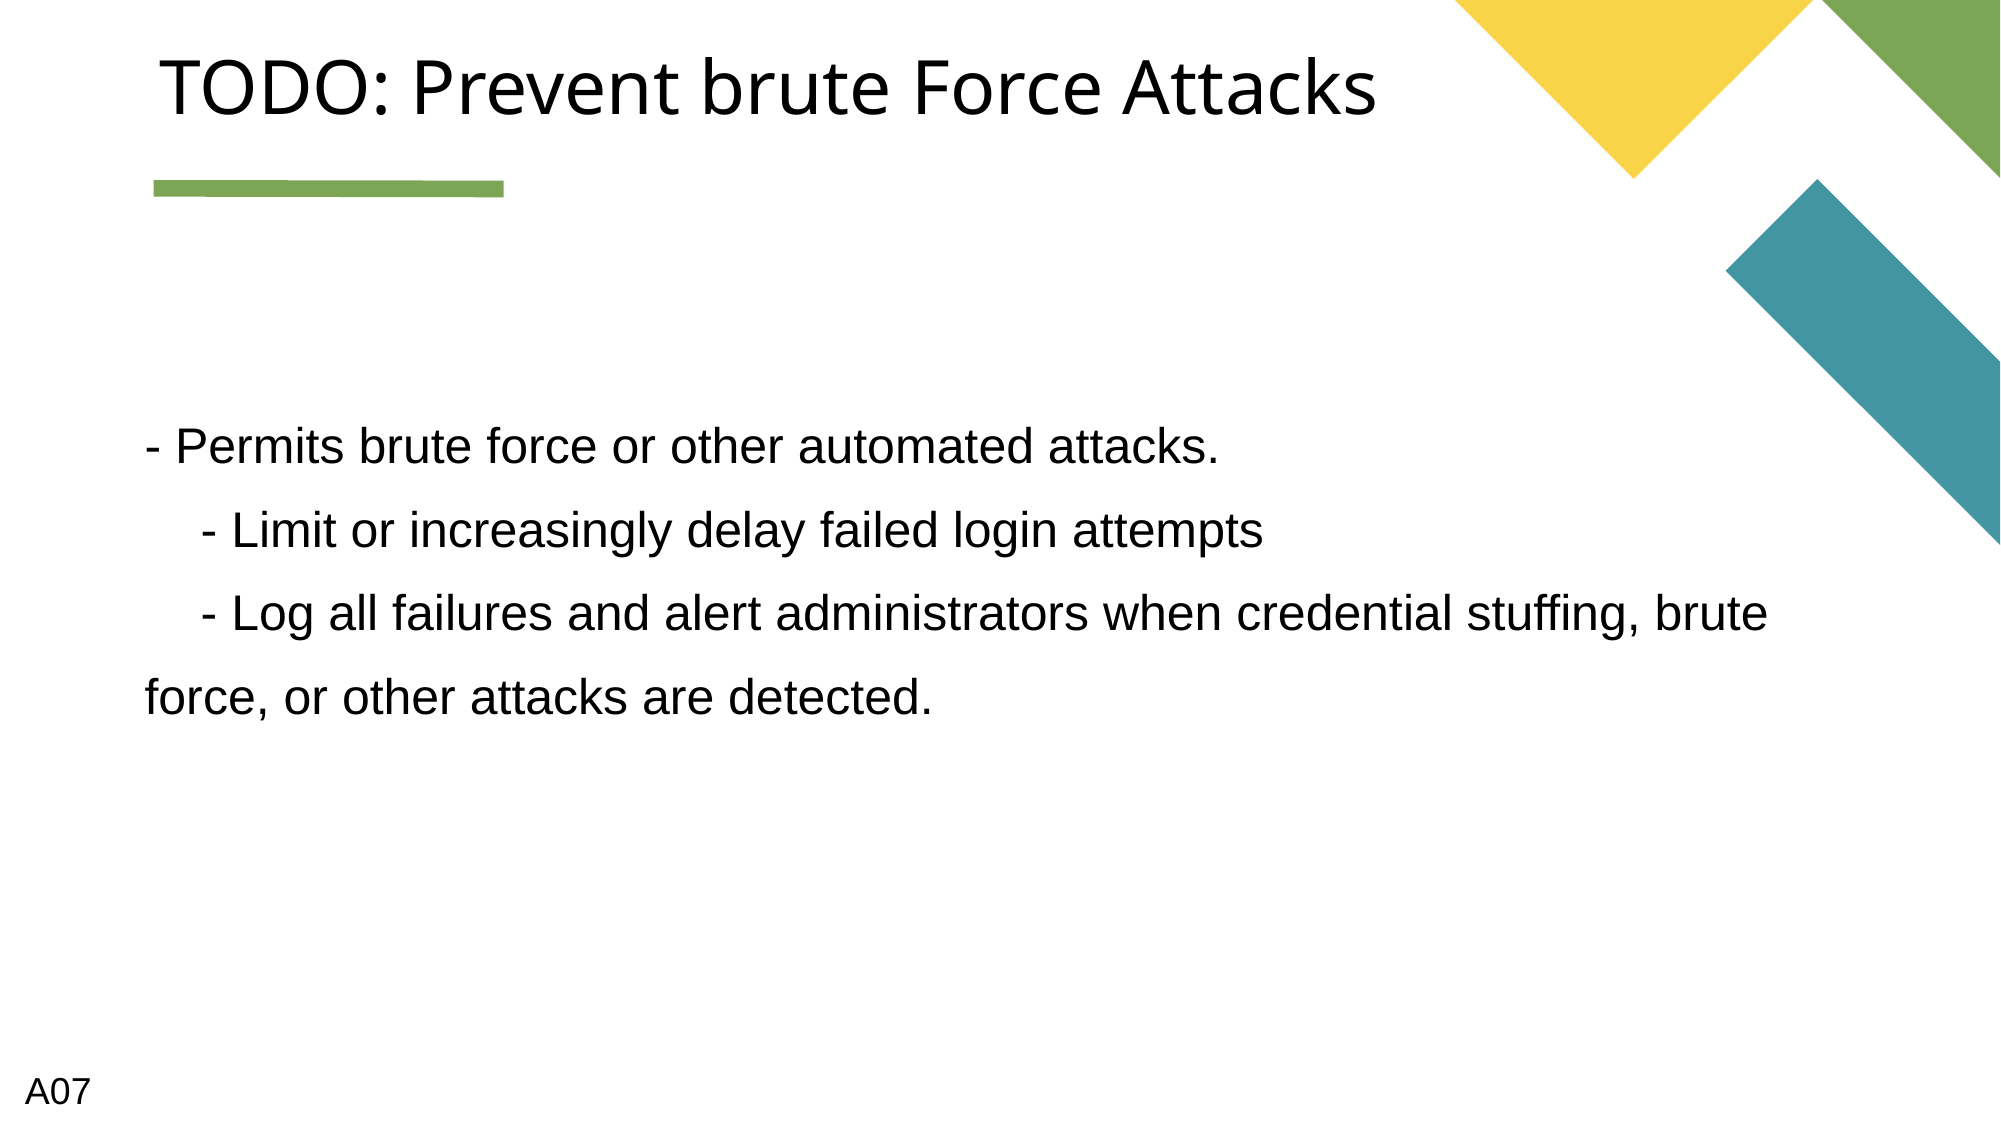

# TODO: Prevent brute Force Attacks
- Permits brute force or other automated attacks.
 - Limit or increasingly delay failed login attempts
 - Log all failures and alert administrators when credential stuffing, brute force, or other attacks are detected.
A07